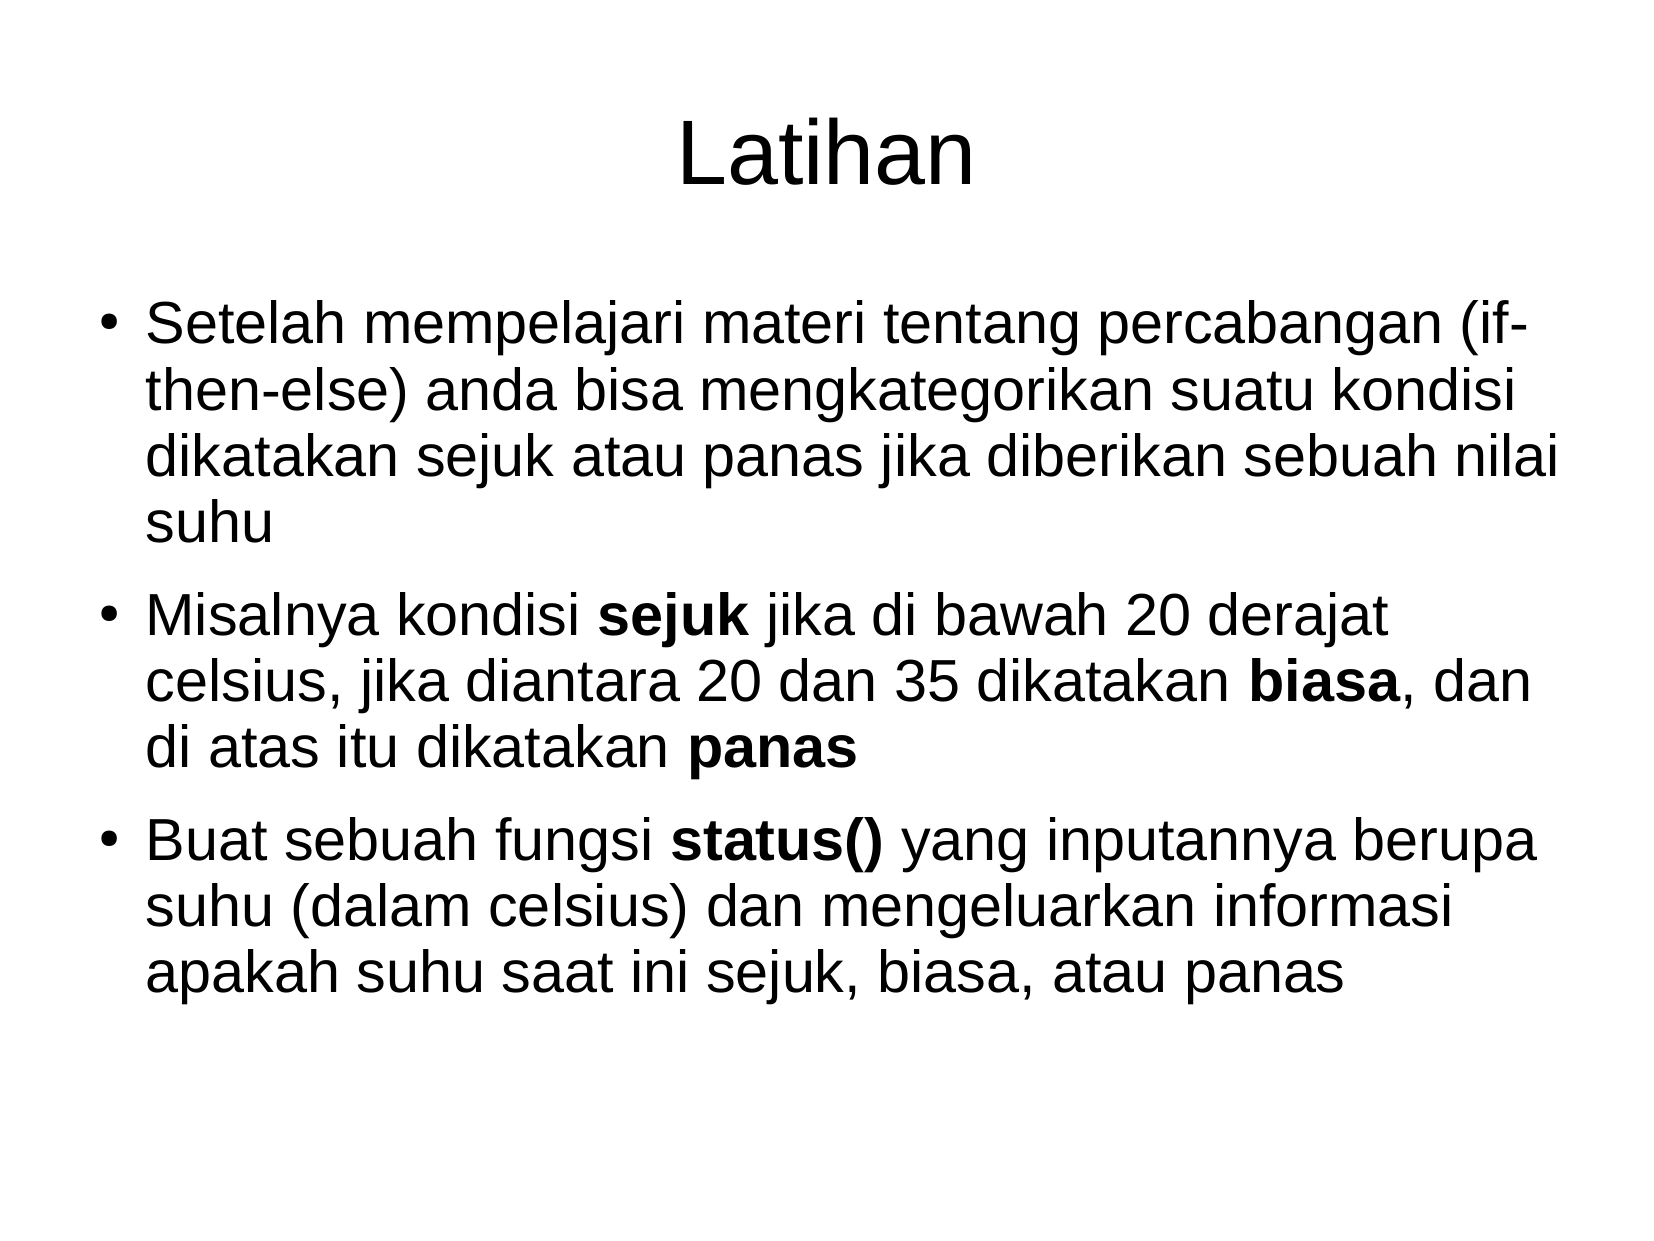

# Latihan
Setelah mempelajari materi tentang percabangan (if-then-else) anda bisa mengkategorikan suatu kondisi dikatakan sejuk atau panas jika diberikan sebuah nilai suhu
Misalnya kondisi sejuk jika di bawah 20 derajat celsius, jika diantara 20 dan 35 dikatakan biasa, dan di atas itu dikatakan panas
Buat sebuah fungsi status() yang inputannya berupa suhu (dalam celsius) dan mengeluarkan informasi apakah suhu saat ini sejuk, biasa, atau panas